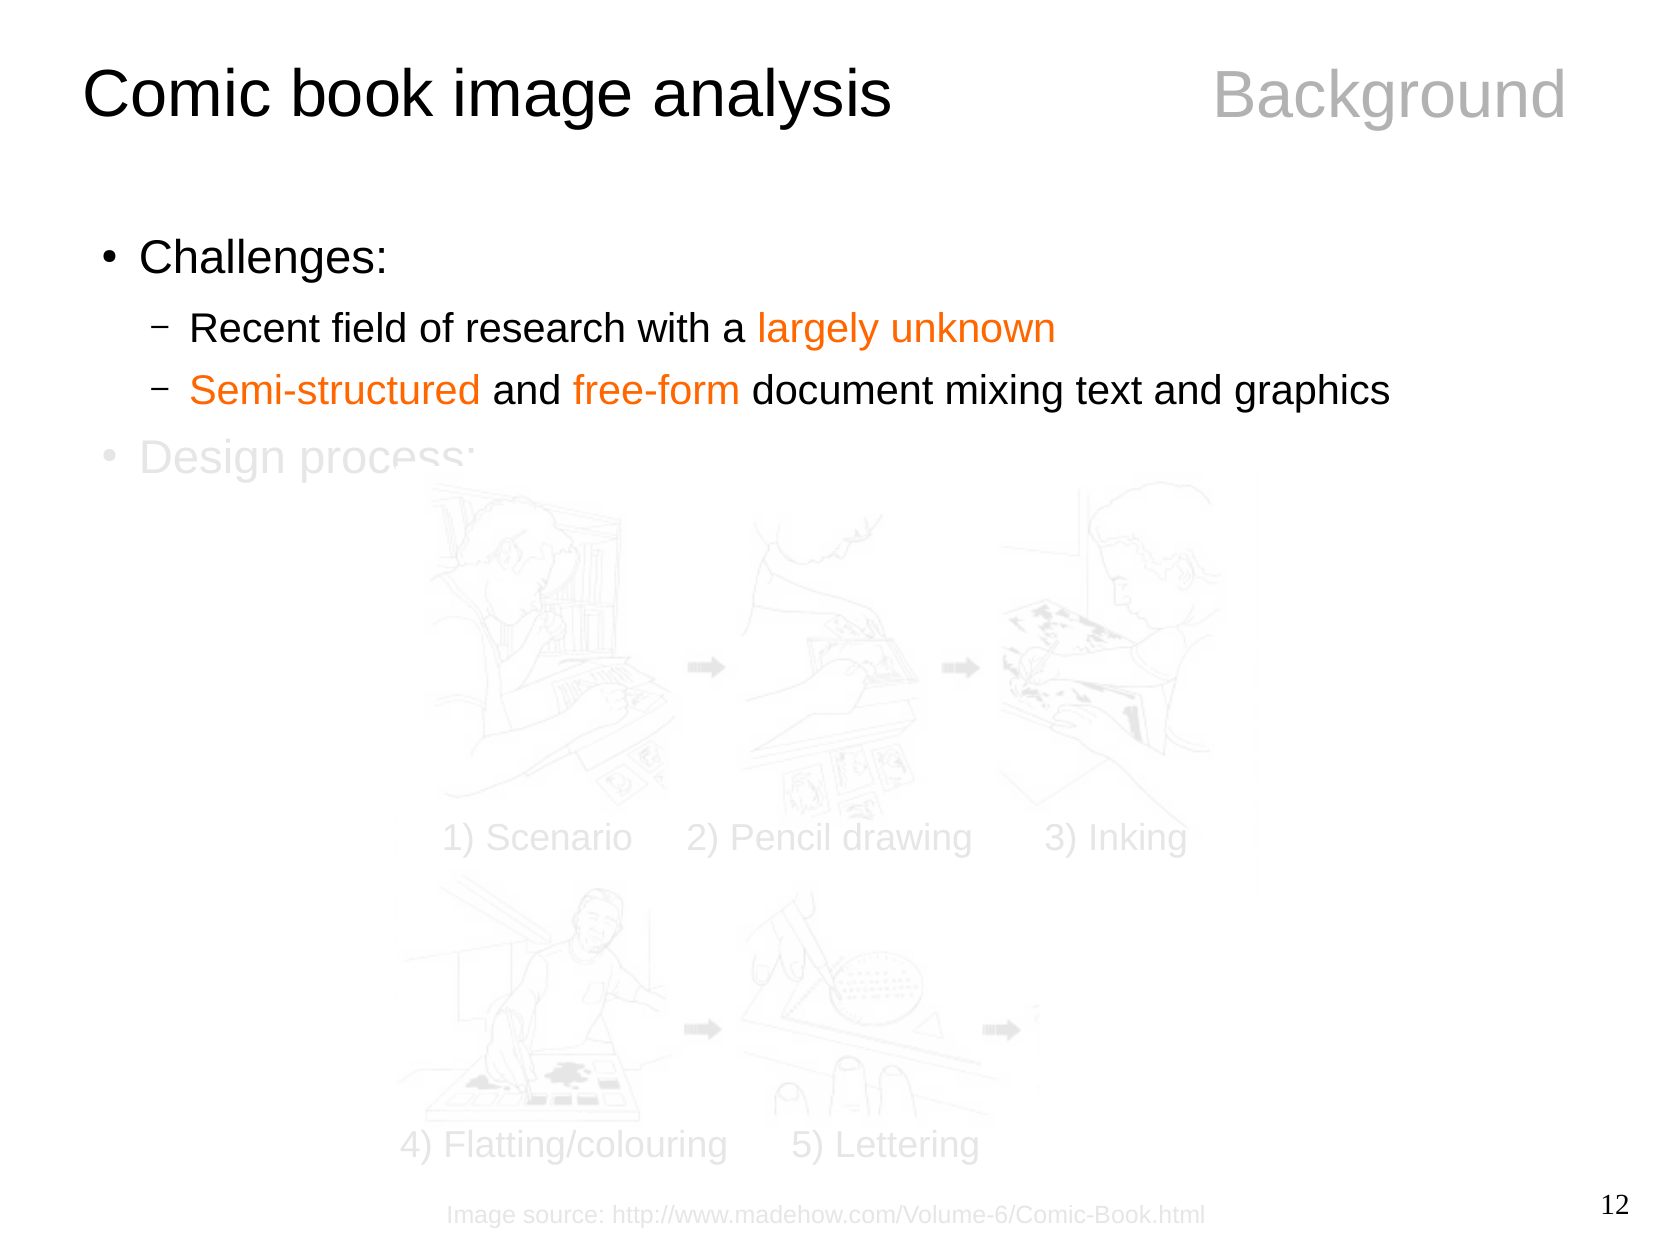

# Comic book image analysis
Challenges:
Recent field of research with a largely unknown
Semi-structured and free-form document mixing text and graphics
Design process:
Production process
Synopsis and scenario
Pencil drawing
Inking
Flatting and colouring
Lettering and sound effects
1) Scenario
2) Pencil drawing
3) Inking
4) Flatting/colouring
5) Lettering
12
Image source: http://www.madehow.com/Volume-6/Comic-Book.html